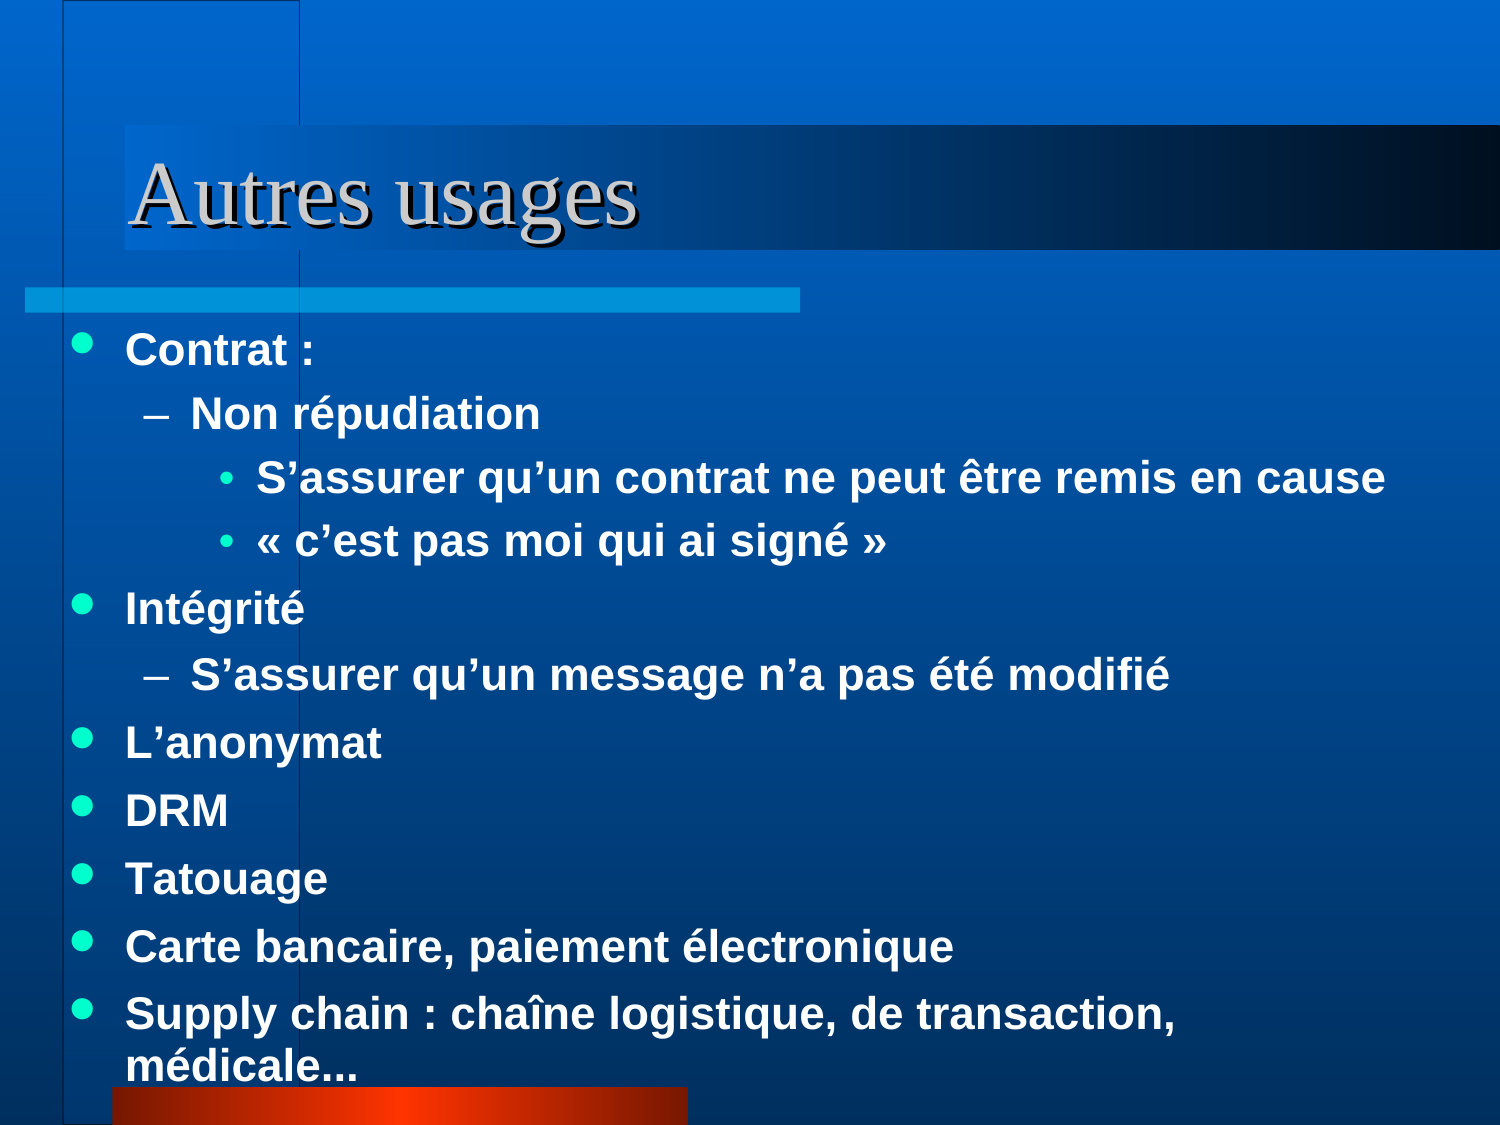

# Autres usages
Contrat :
Non répudiation
S’assurer qu’un contrat ne peut être remis en cause
« c’est pas moi qui ai signé »
Intégrité
S’assurer qu’un message n’a pas été modifié
L’anonymat
DRM
Tatouage
Carte bancaire, paiement électronique
Supply chain : chaîne logistique, de transaction, médicale...